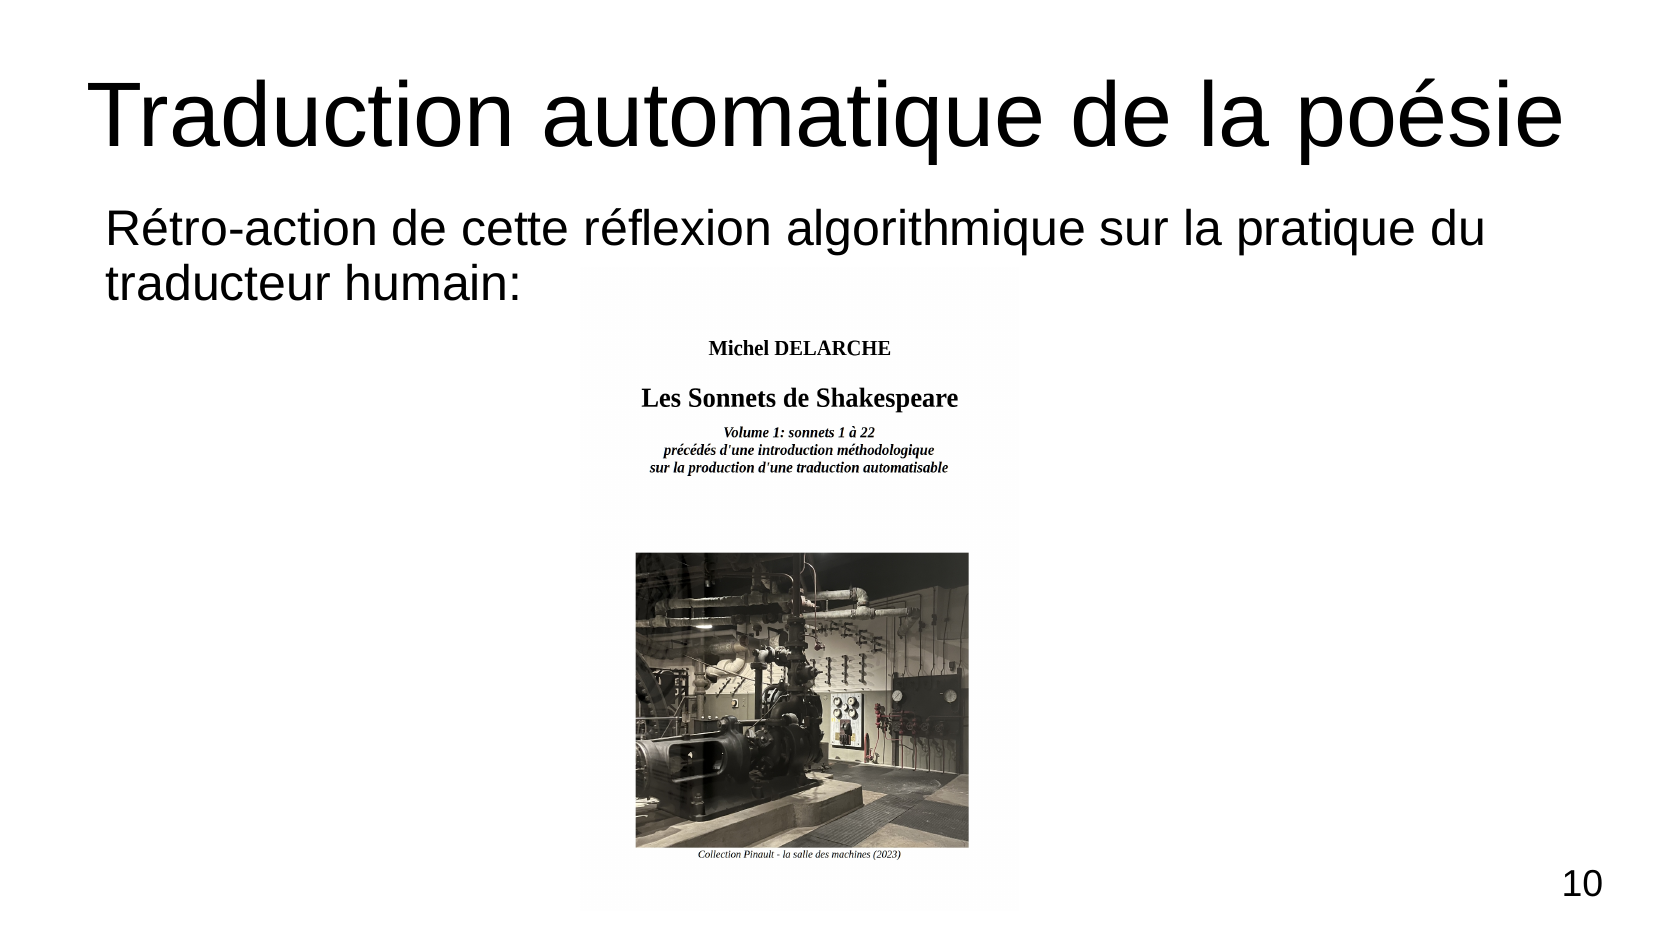

# Traduction automatique de la poésie
Rétro-action de cette réflexion algorithmique sur la pratique du traducteur humain: